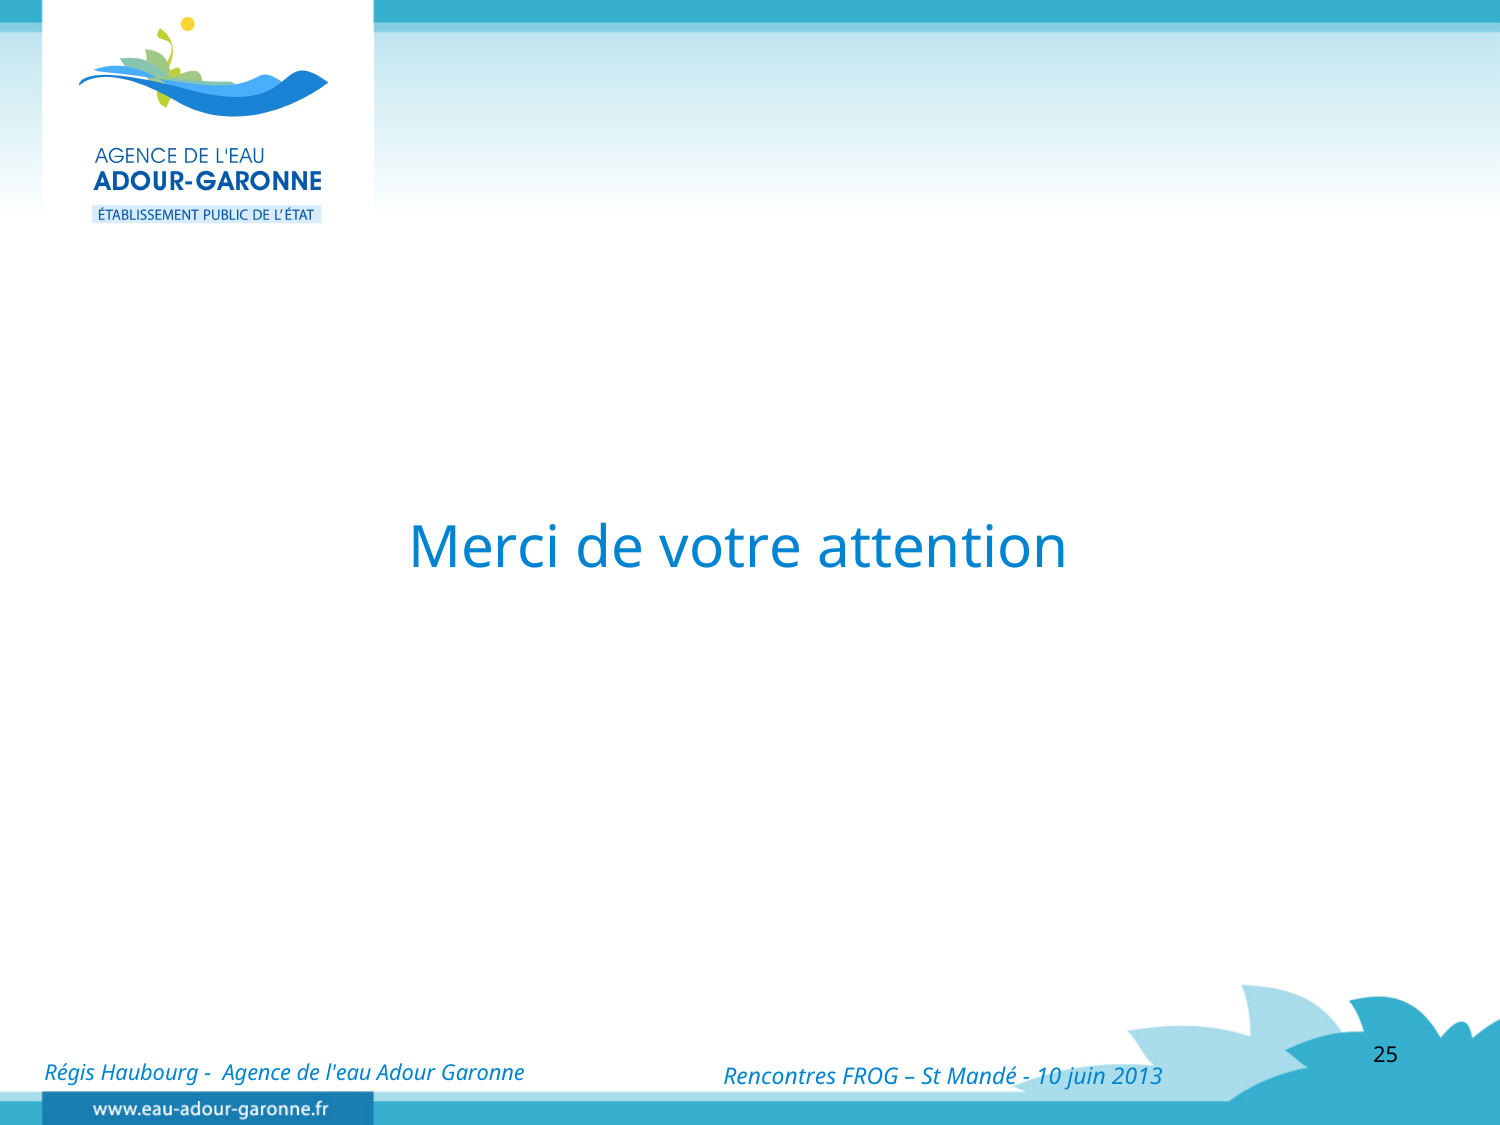

# Merci de votre attention
25
Régis Haubourg - Agence de l'eau Adour Garonne